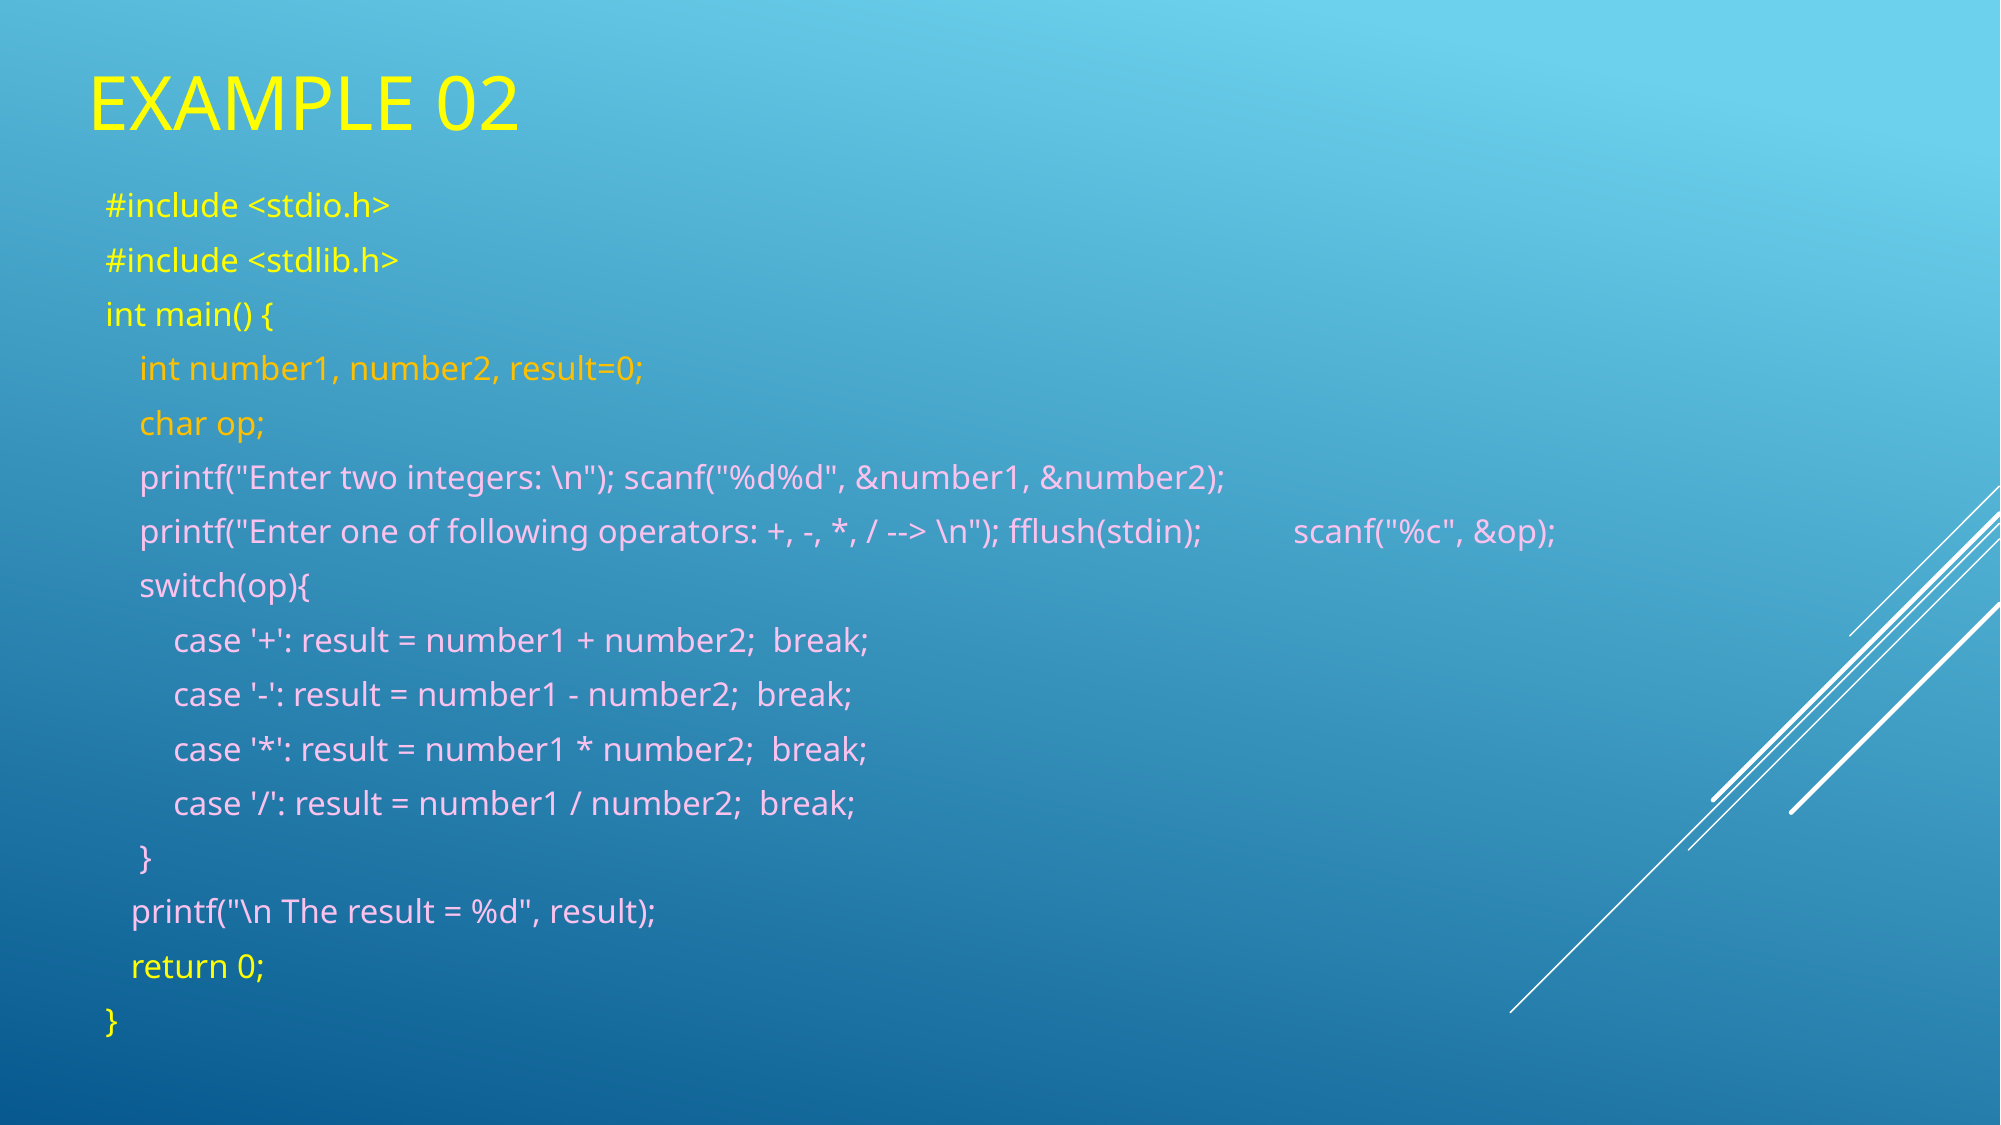

# Example 02
#include <stdio.h>
#include <stdlib.h>
int main() {
 int number1, number2, result=0;
 char op;
 printf("Enter two integers: \n"); scanf("%d%d", &number1, &number2);
 printf("Enter one of following operators: +, -, *, / --> \n"); fflush(stdin);	scanf("%c", &op);
 switch(op){
 case '+': result = number1 + number2; break;
 case '-': result = number1 - number2; break;
 case '*': result = number1 * number2; break;
 case '/': result = number1 / number2; break;
 }
 printf("\n The result = %d", result);
 return 0;
}